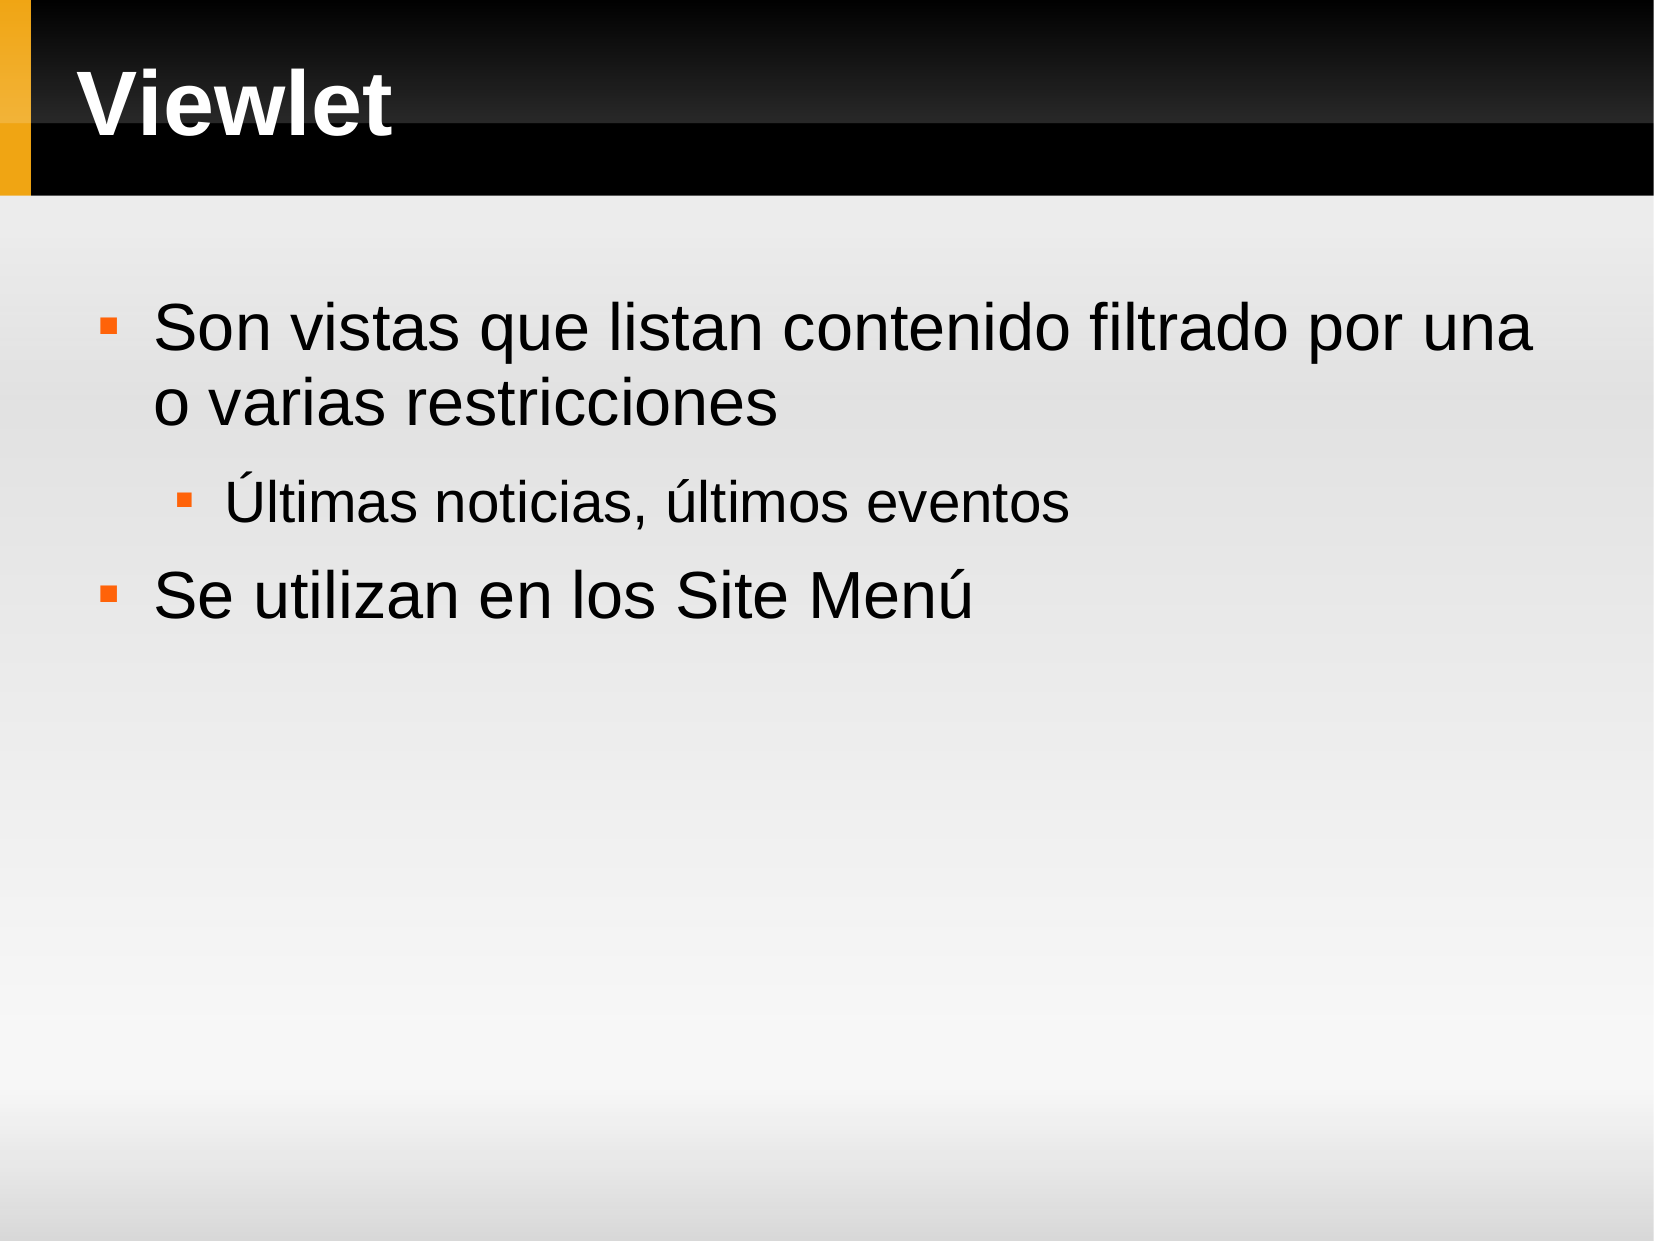

# Viewlet
Son vistas que listan contenido filtrado por una o varias restricciones
Últimas noticias, últimos eventos
Se utilizan en los Site Menú